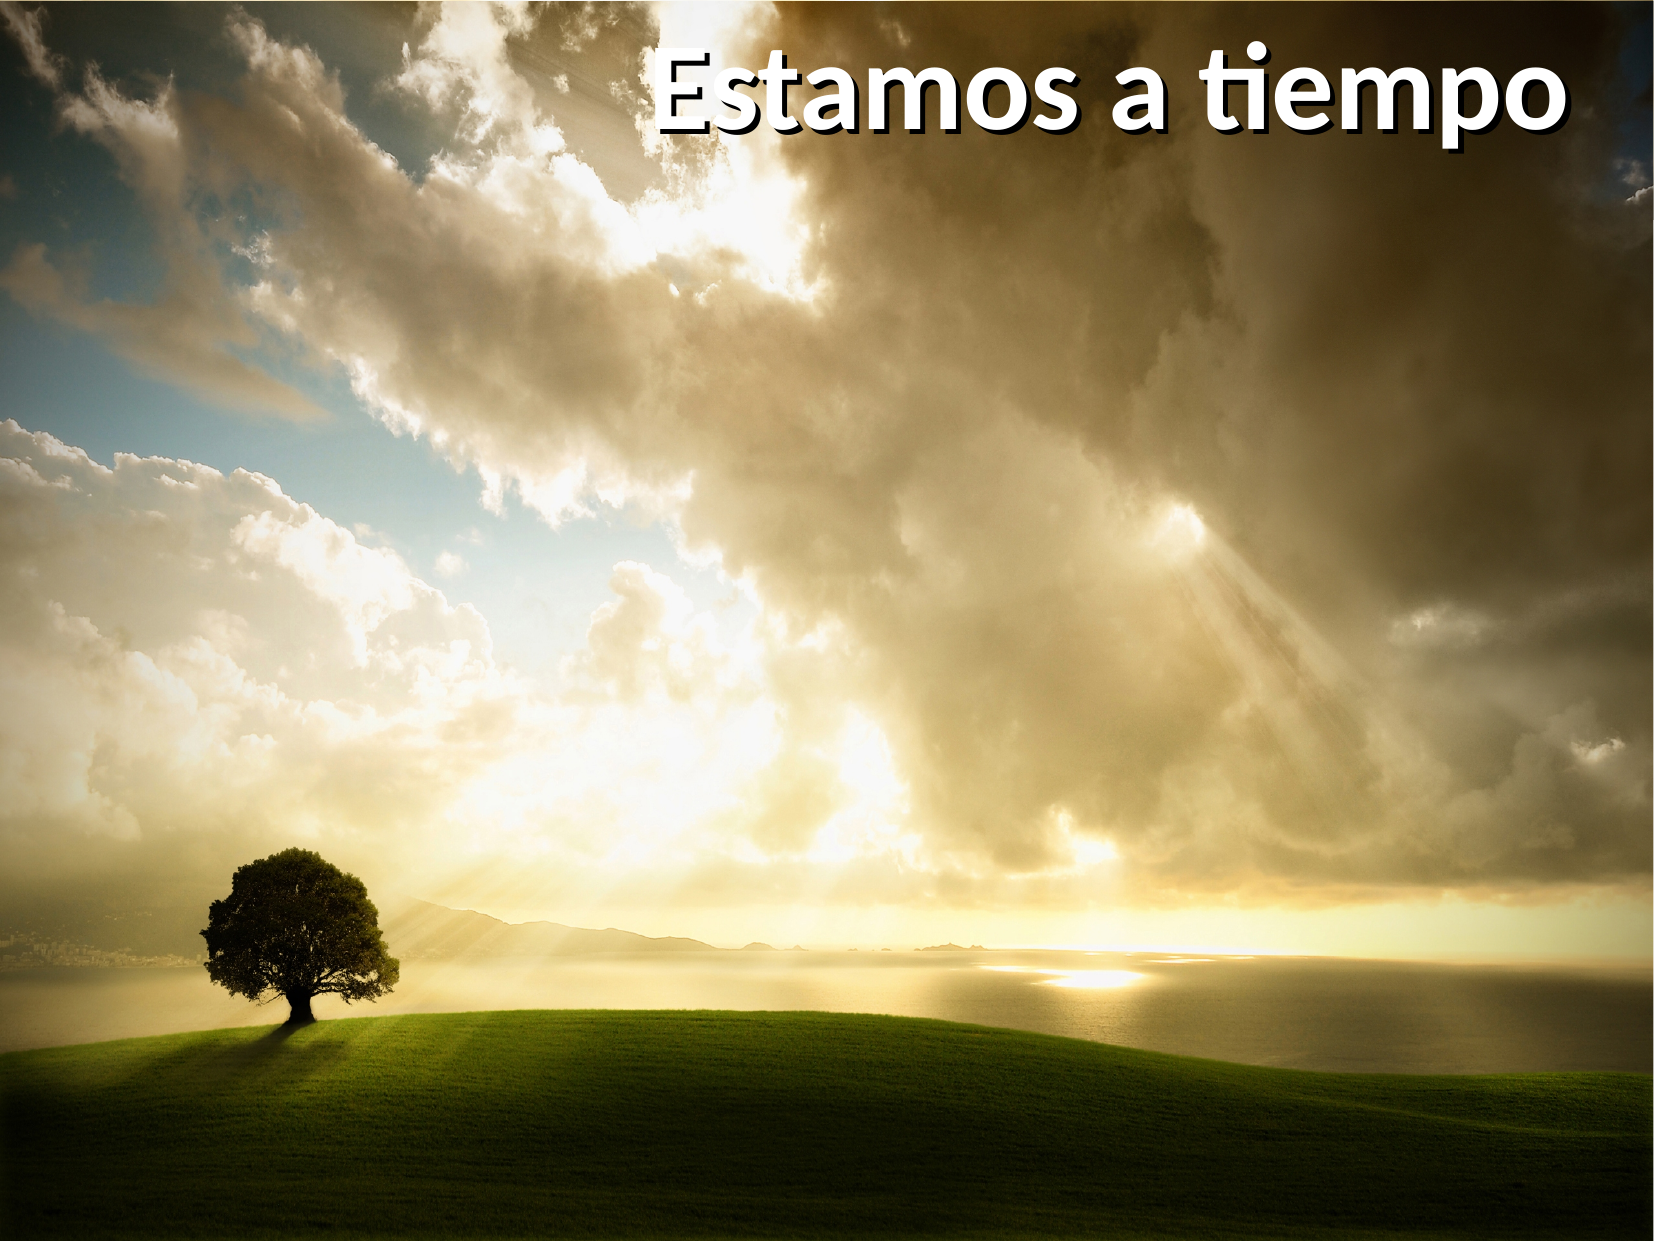

# Estamos a tiempo
Introducción a la Física (Asorey-Sarmiento)
72